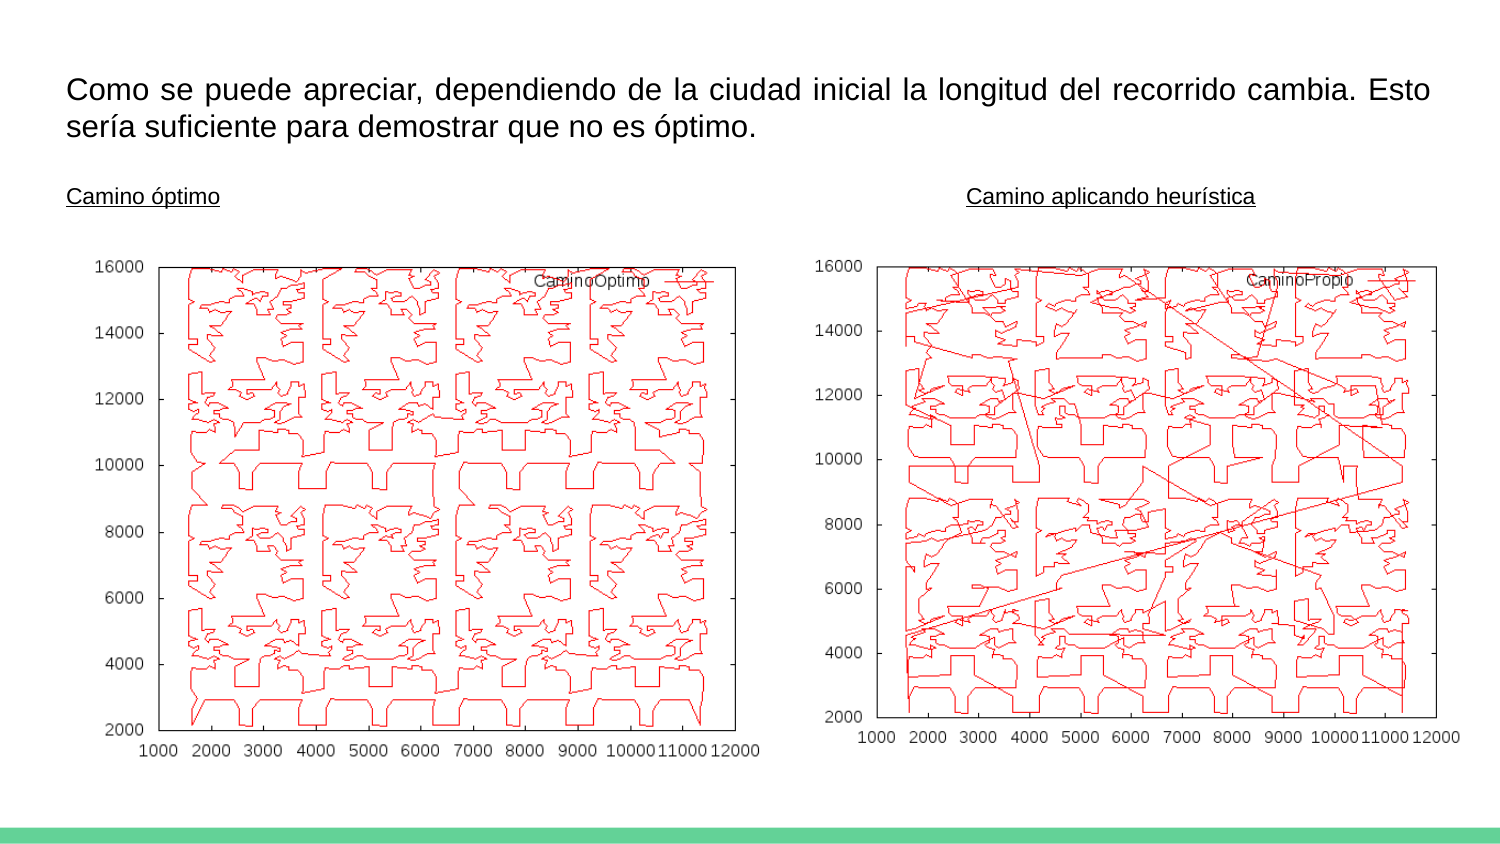

# Como se puede apreciar, dependiendo de la ciudad inicial la longitud del recorrido cambia. Esto sería suficiente para demostrar que no es óptimo.
Camino óptimo										Camino aplicando heurística